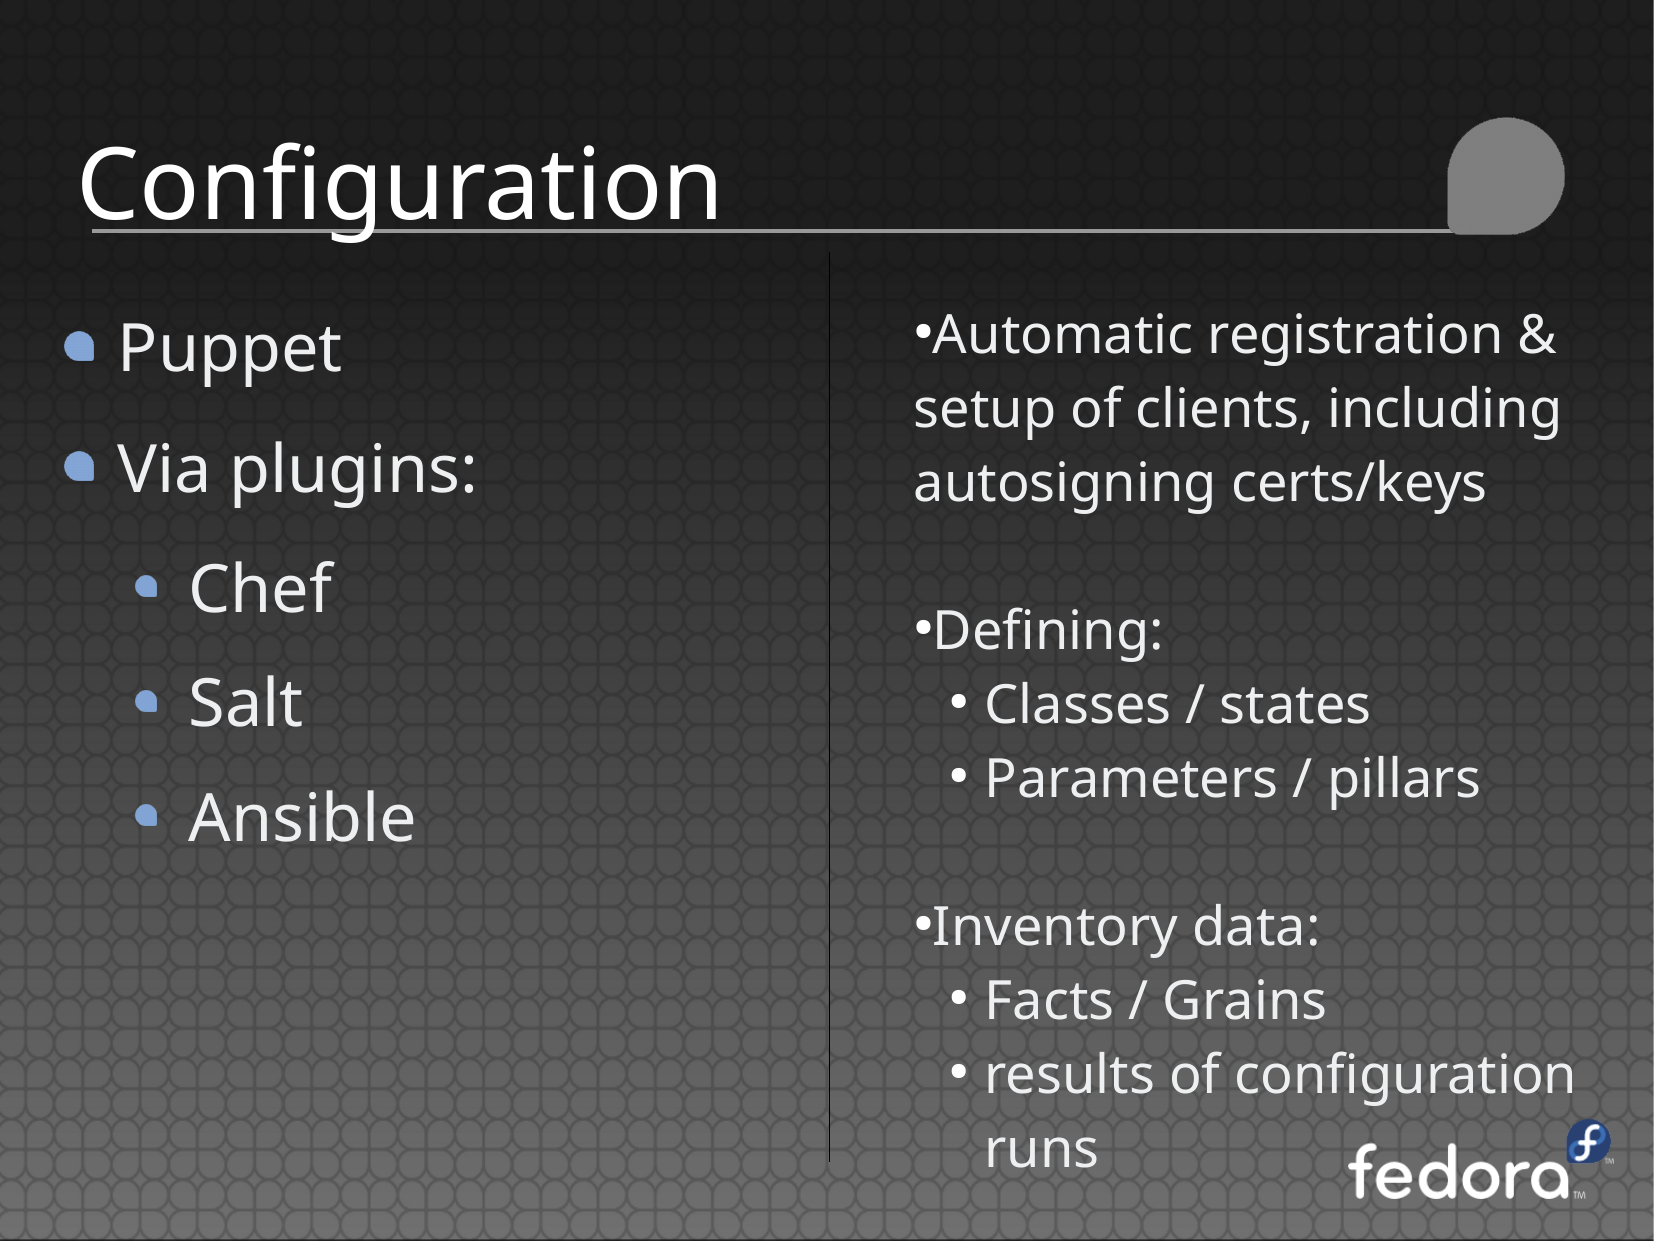

# Configuration
Automatic registration & setup of clients, including autosigning certs/keys
Defining:
Classes / states
Parameters / pillars
Inventory data:
Facts / Grains
results of configuration runs
Puppet
Via plugins:
Chef
Salt
Ansible